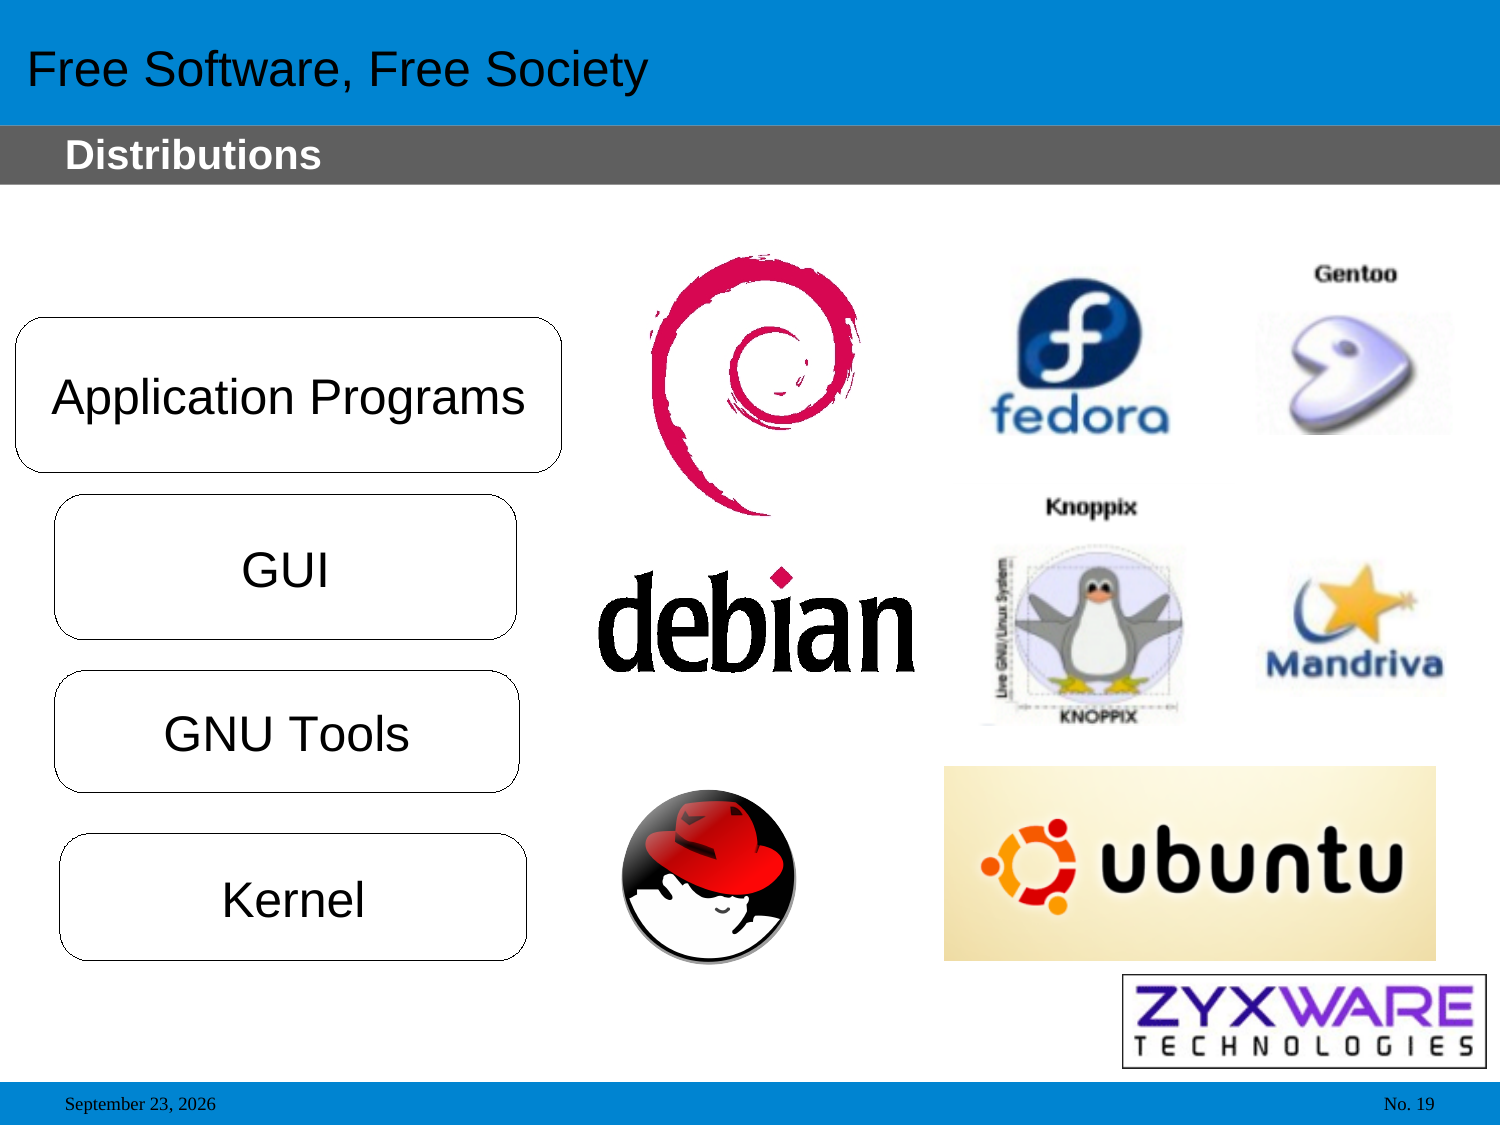

# Distributions
Application Programs
GUI
GNU Tools
Kernel
19